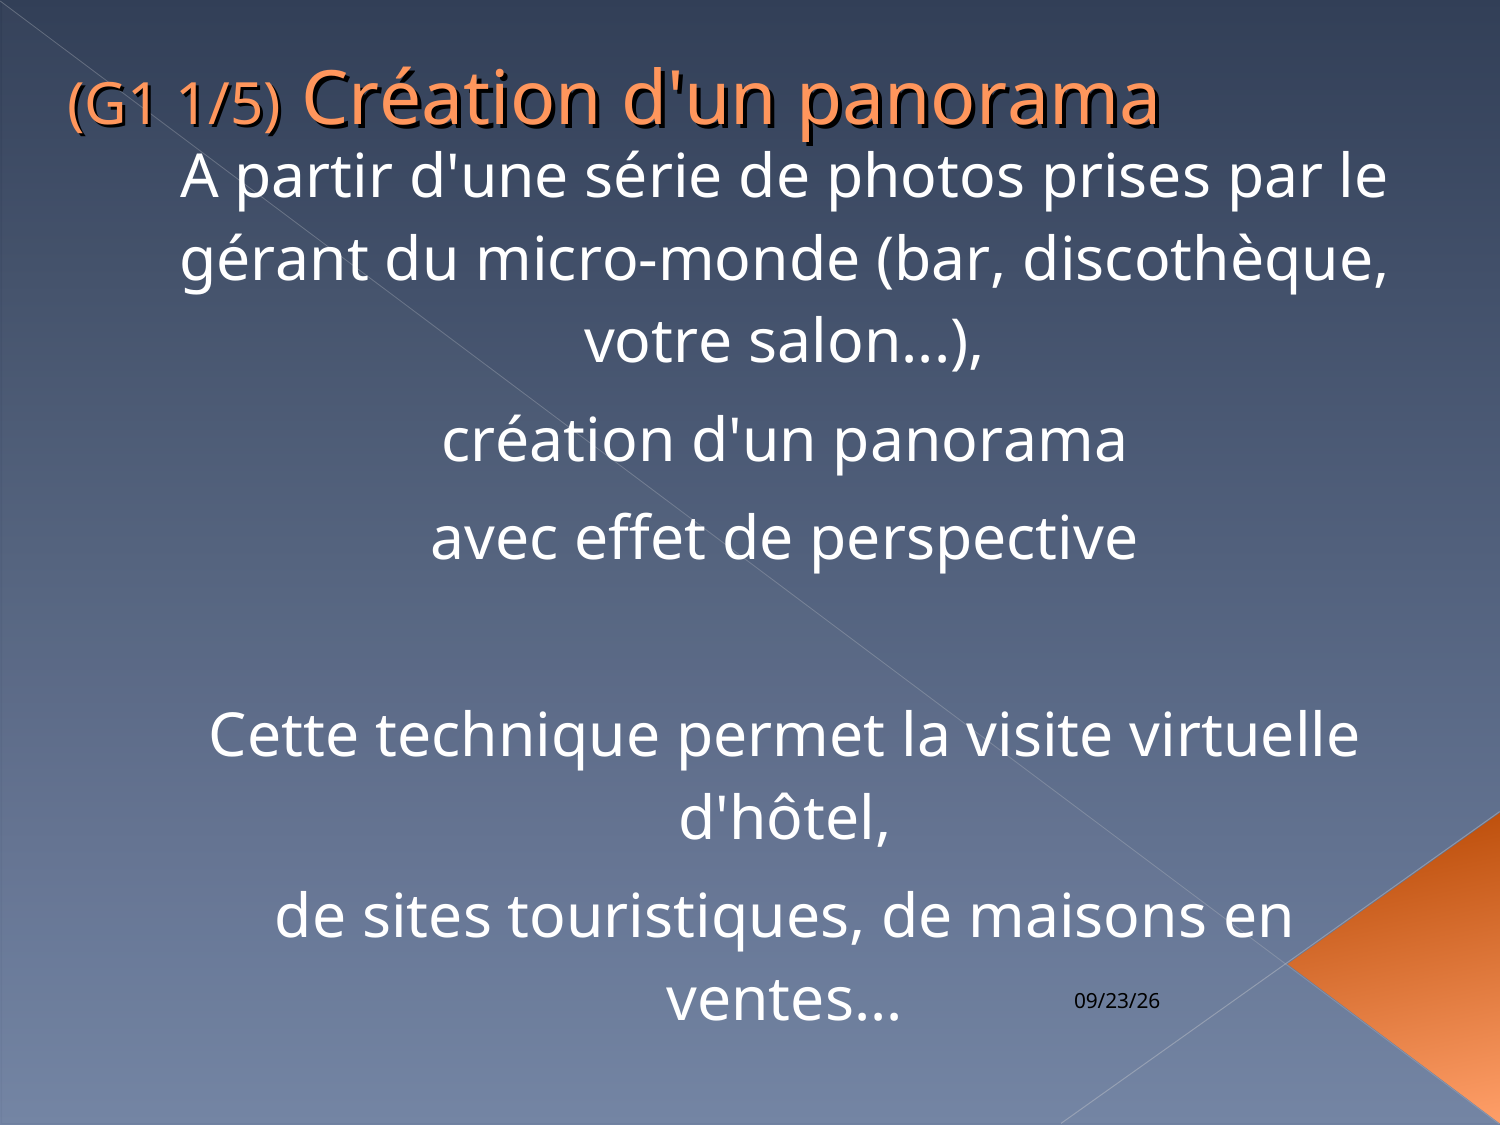

# (G1 1/5) Création d'un panorama
A partir d'une série de photos prises par le gérant du micro-monde (bar, discothèque, votre salon...),
création d'un panorama
avec effet de perspective
Cette technique permet la visite virtuelle d'hôtel,
de sites touristiques, de maisons en ventes...